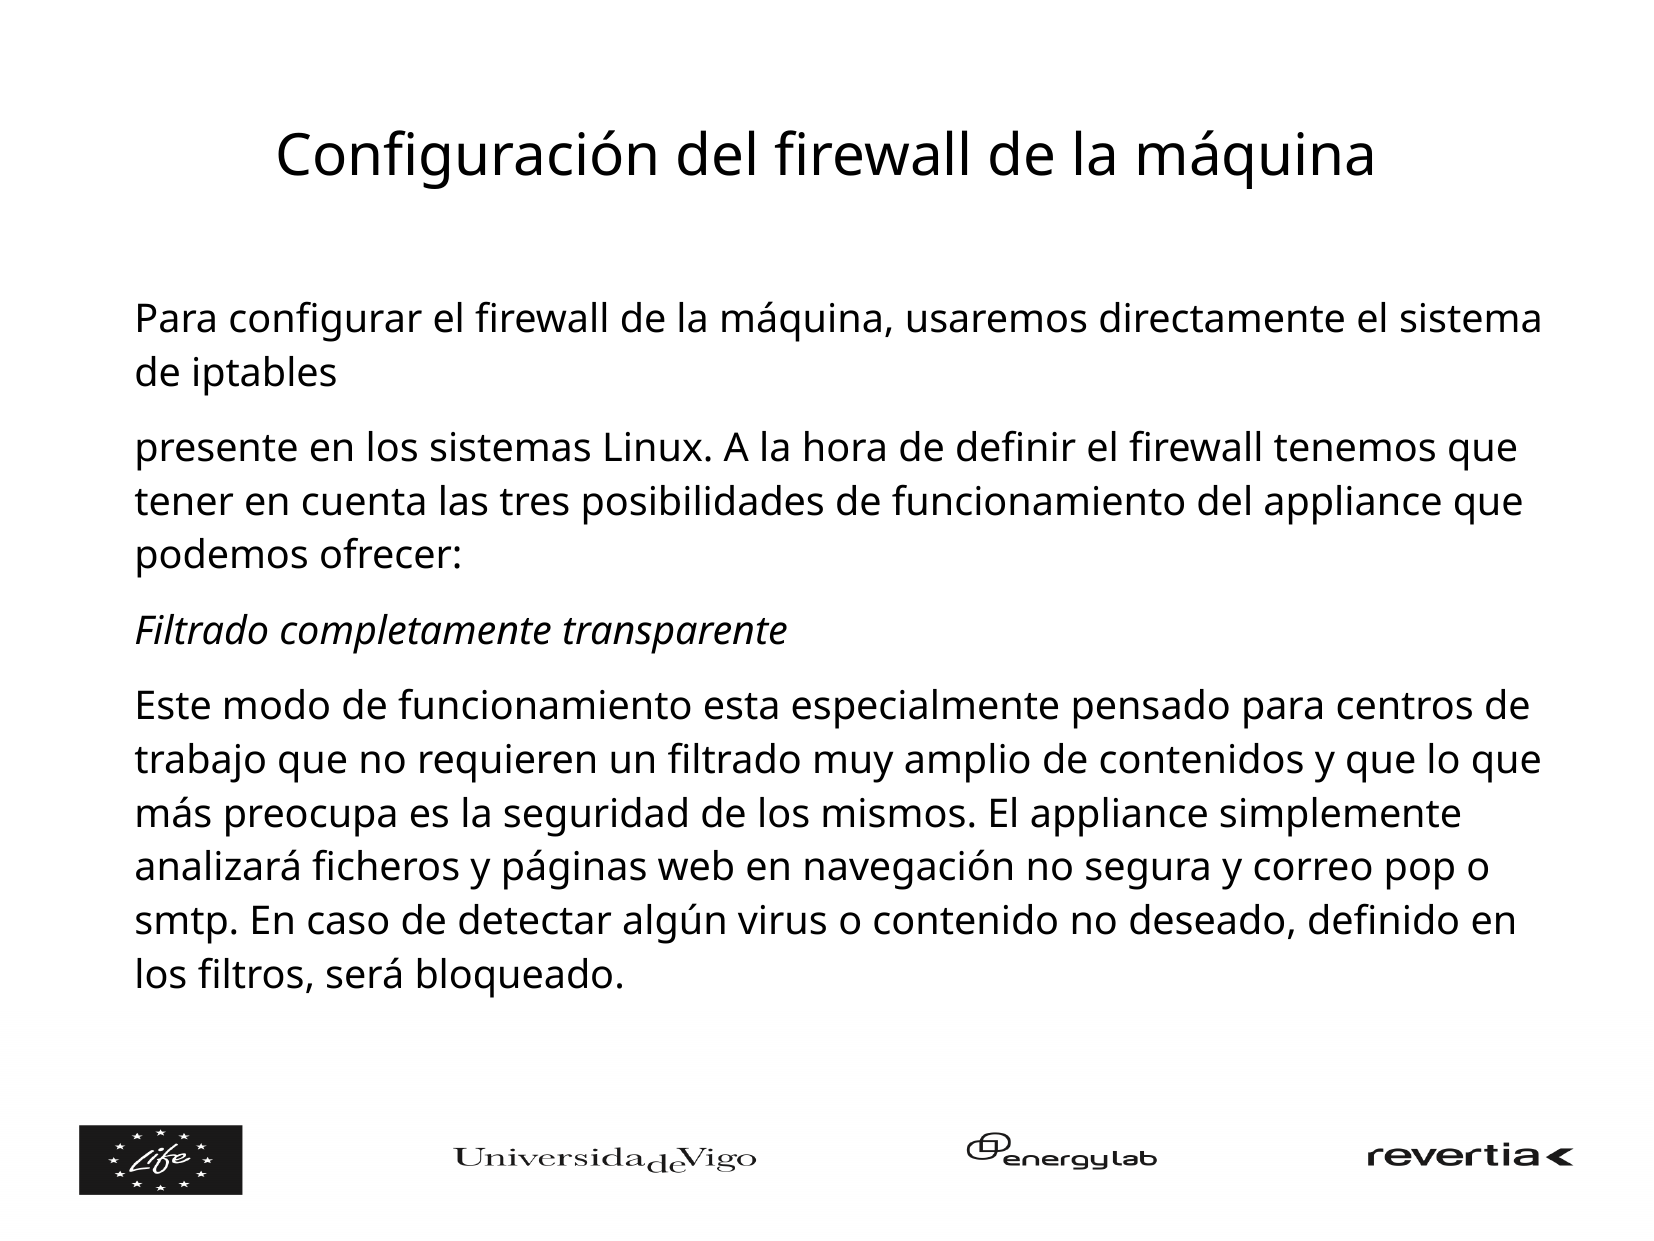

# Configuración del firewall de la máquina
Para configurar el firewall de la máquina, usaremos directamente el sistema de iptables
presente en los sistemas Linux. A la hora de definir el firewall tenemos que tener en cuenta las tres posibilidades de funcionamiento del appliance que podemos ofrecer:
Filtrado completamente transparente
Este modo de funcionamiento esta especialmente pensado para centros de trabajo que no requieren un filtrado muy amplio de contenidos y que lo que más preocupa es la seguridad de los mismos. El appliance simplemente analizará ficheros y páginas web en navegación no segura y correo pop o smtp. En caso de detectar algún virus o contenido no deseado, definido en los filtros, será bloqueado.